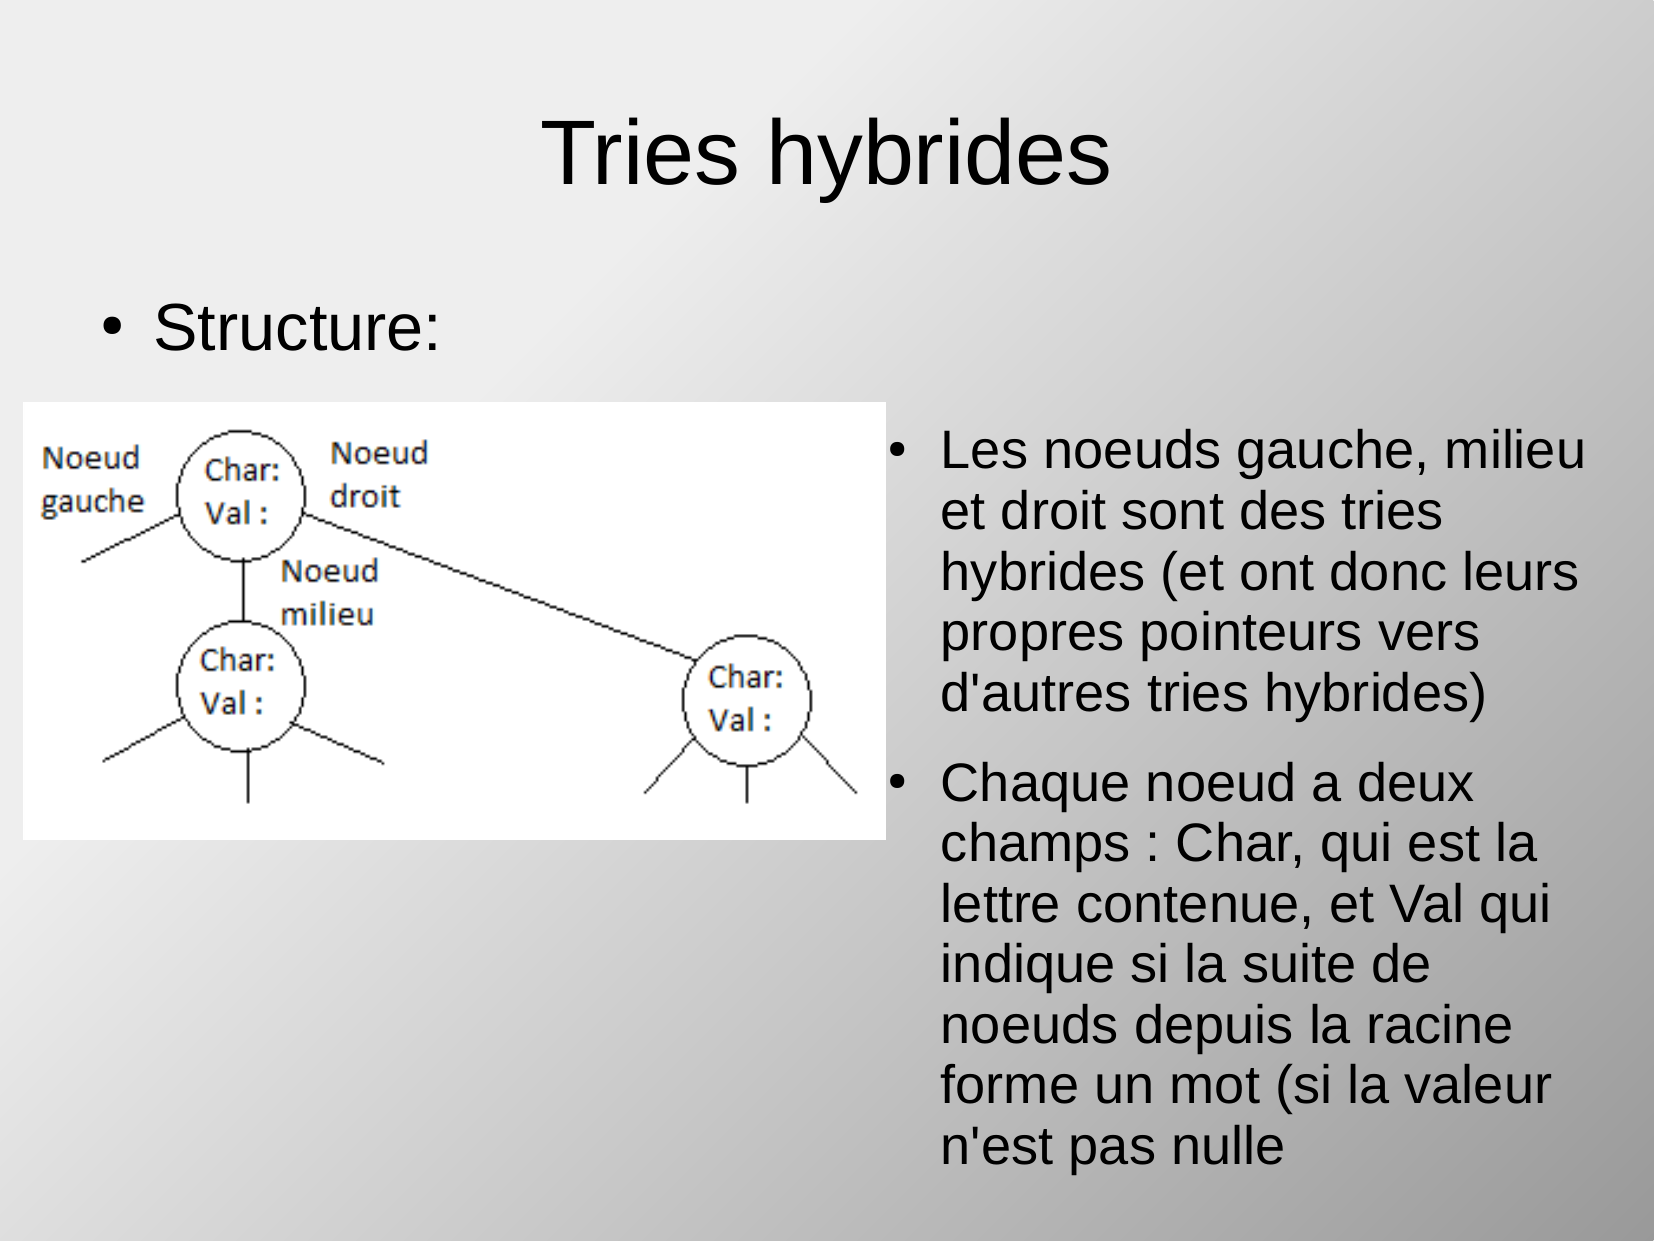

# Tries hybrides
Structure:
Les noeuds gauche, milieu et droit sont des tries hybrides (et ont donc leurs propres pointeurs vers d'autres tries hybrides)
Chaque noeud a deux champs : Char, qui est la lettre contenue, et Val qui indique si la suite de noeuds depuis la racine forme un mot (si la valeur n'est pas nulle